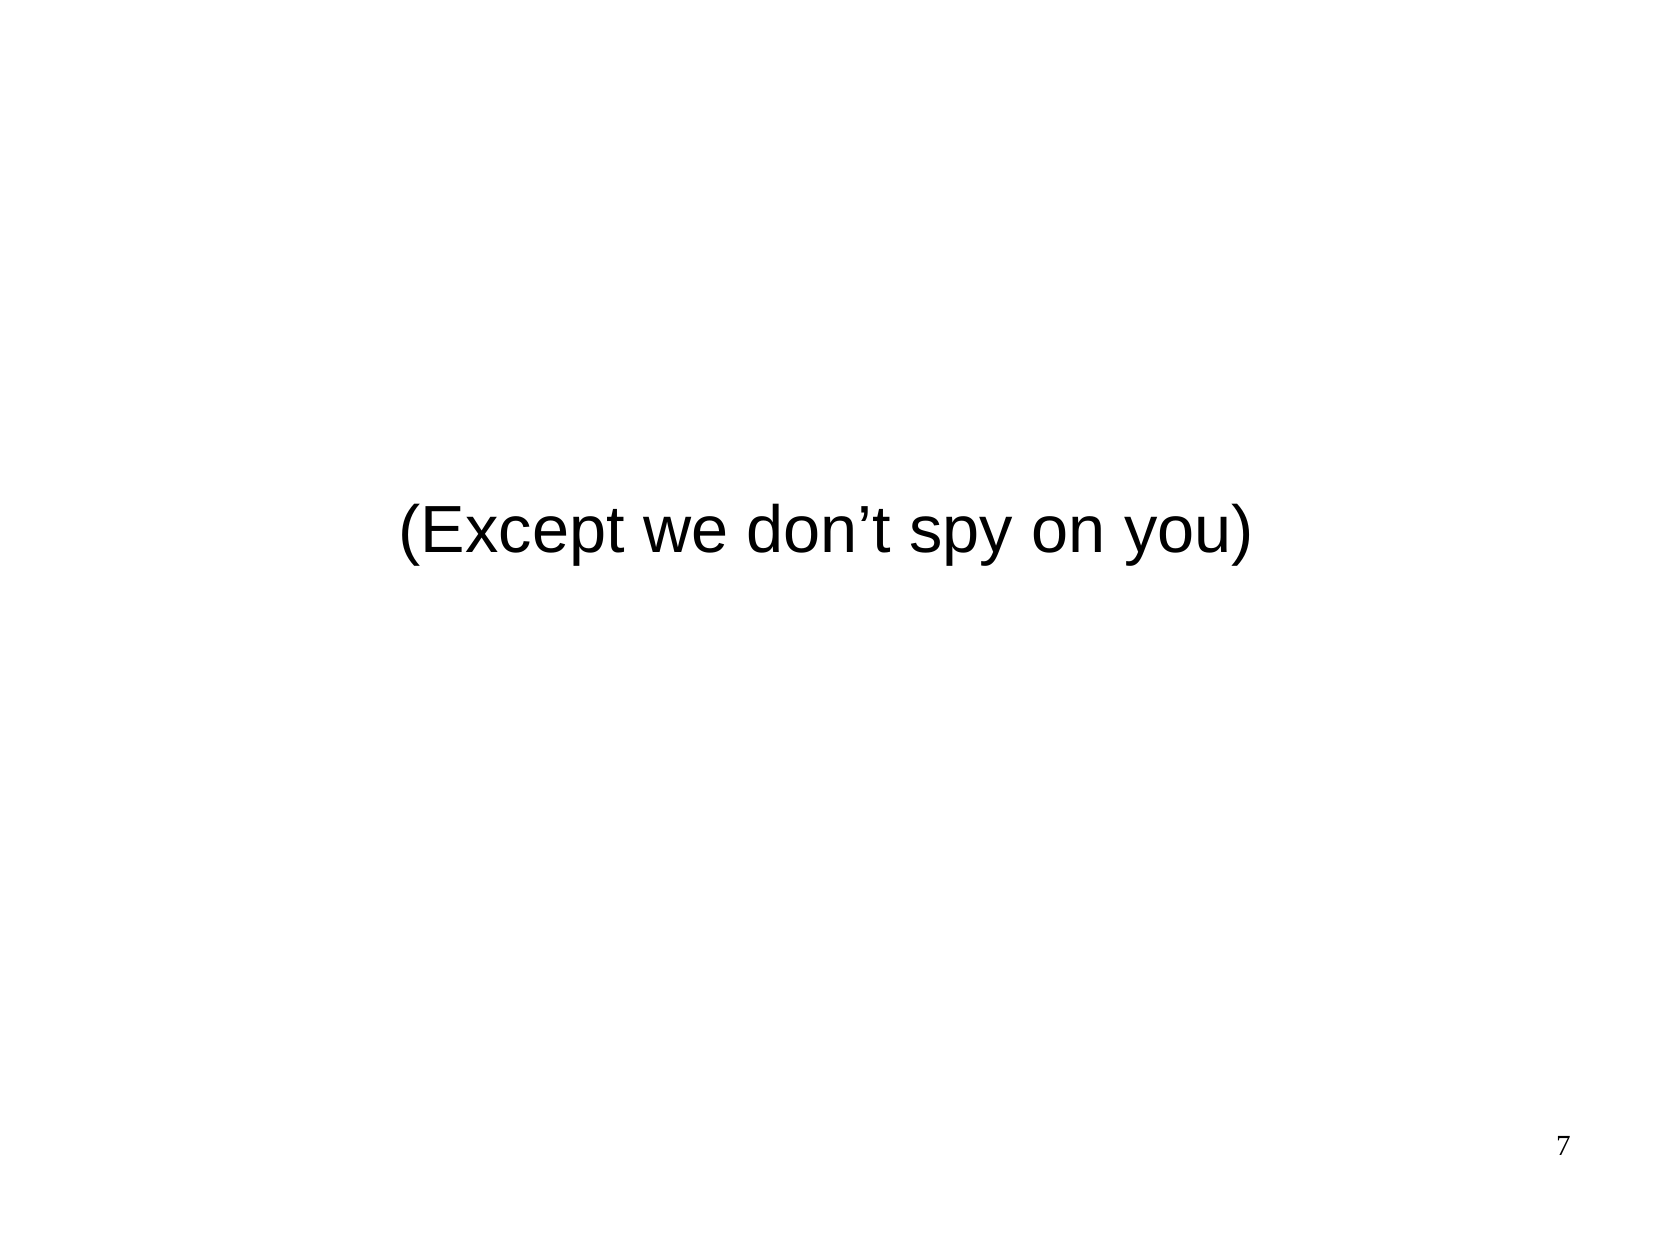

# (Except we don’t spy on you)
7